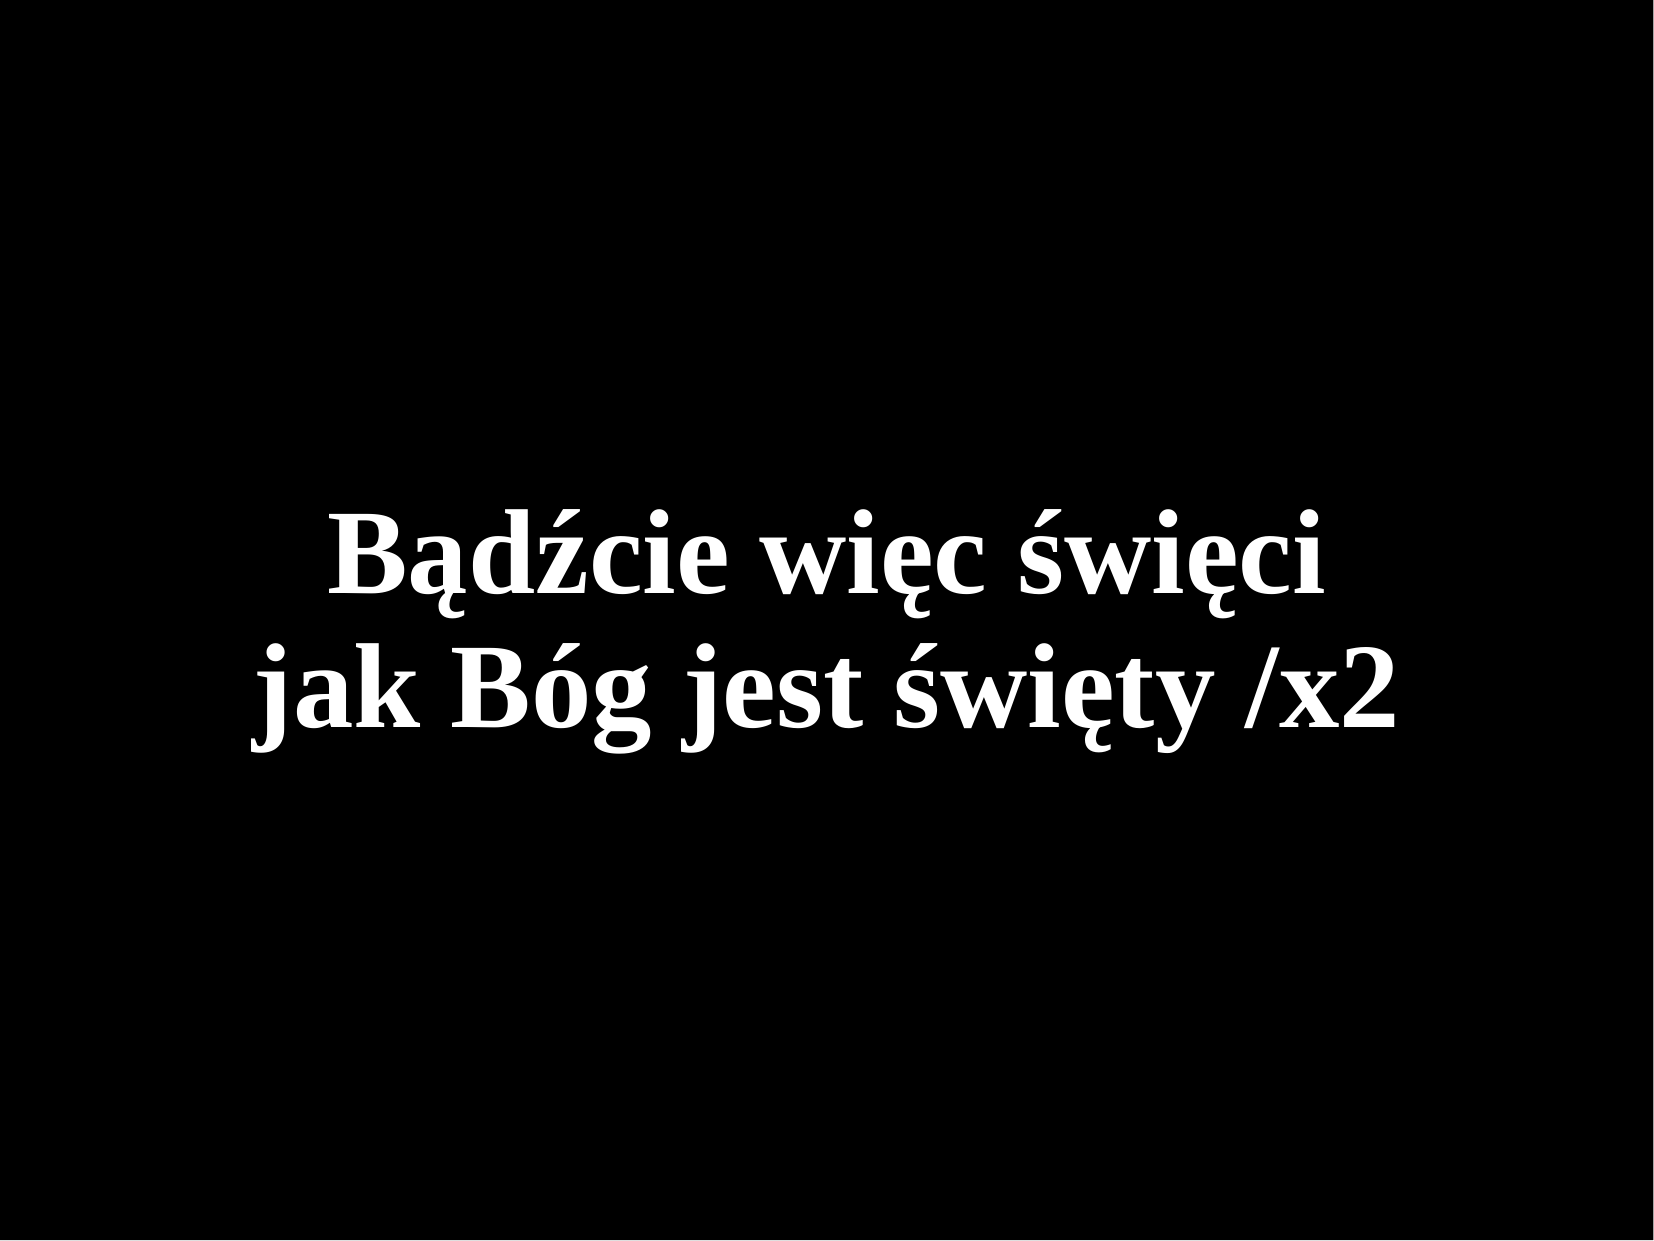

# Bądźcie więc święci jak Bóg jest święty /x2